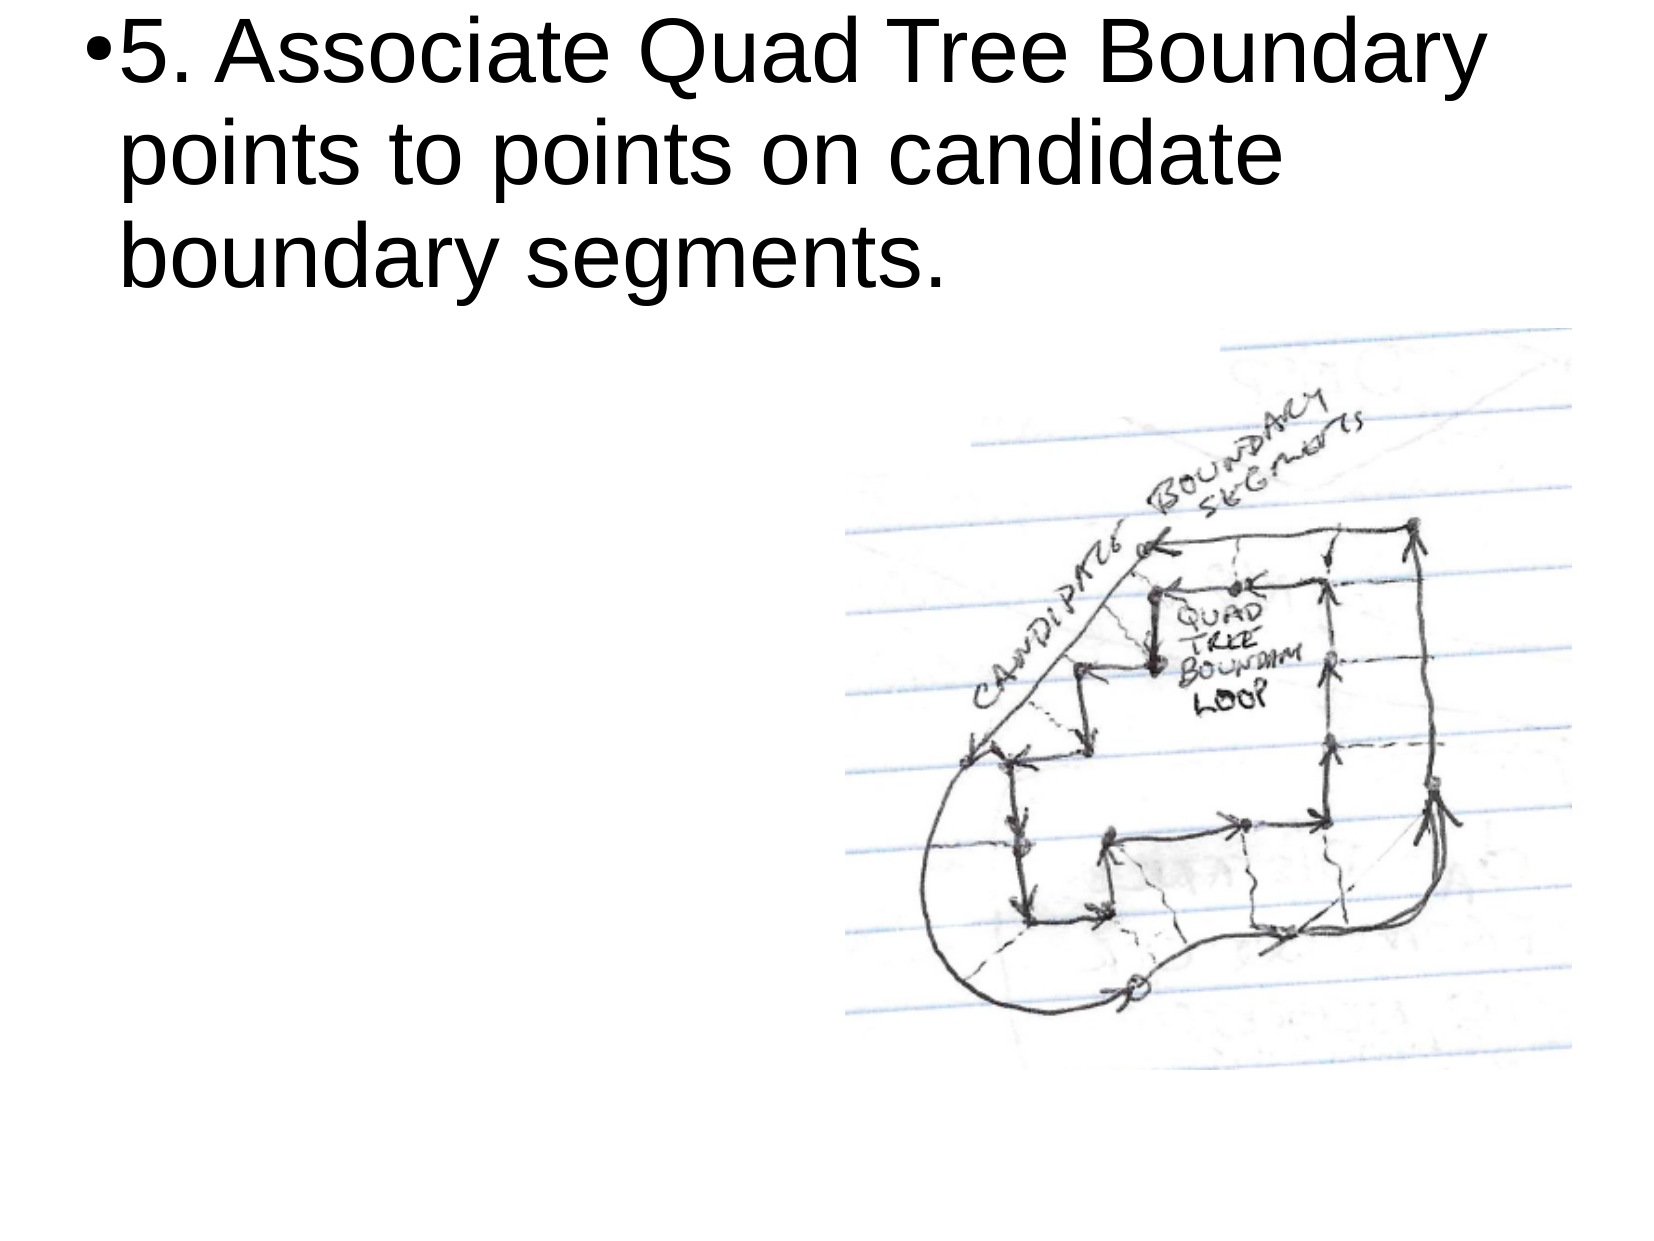

# 5. Associate Quad Tree Boundary points to points on candidate boundary segments.